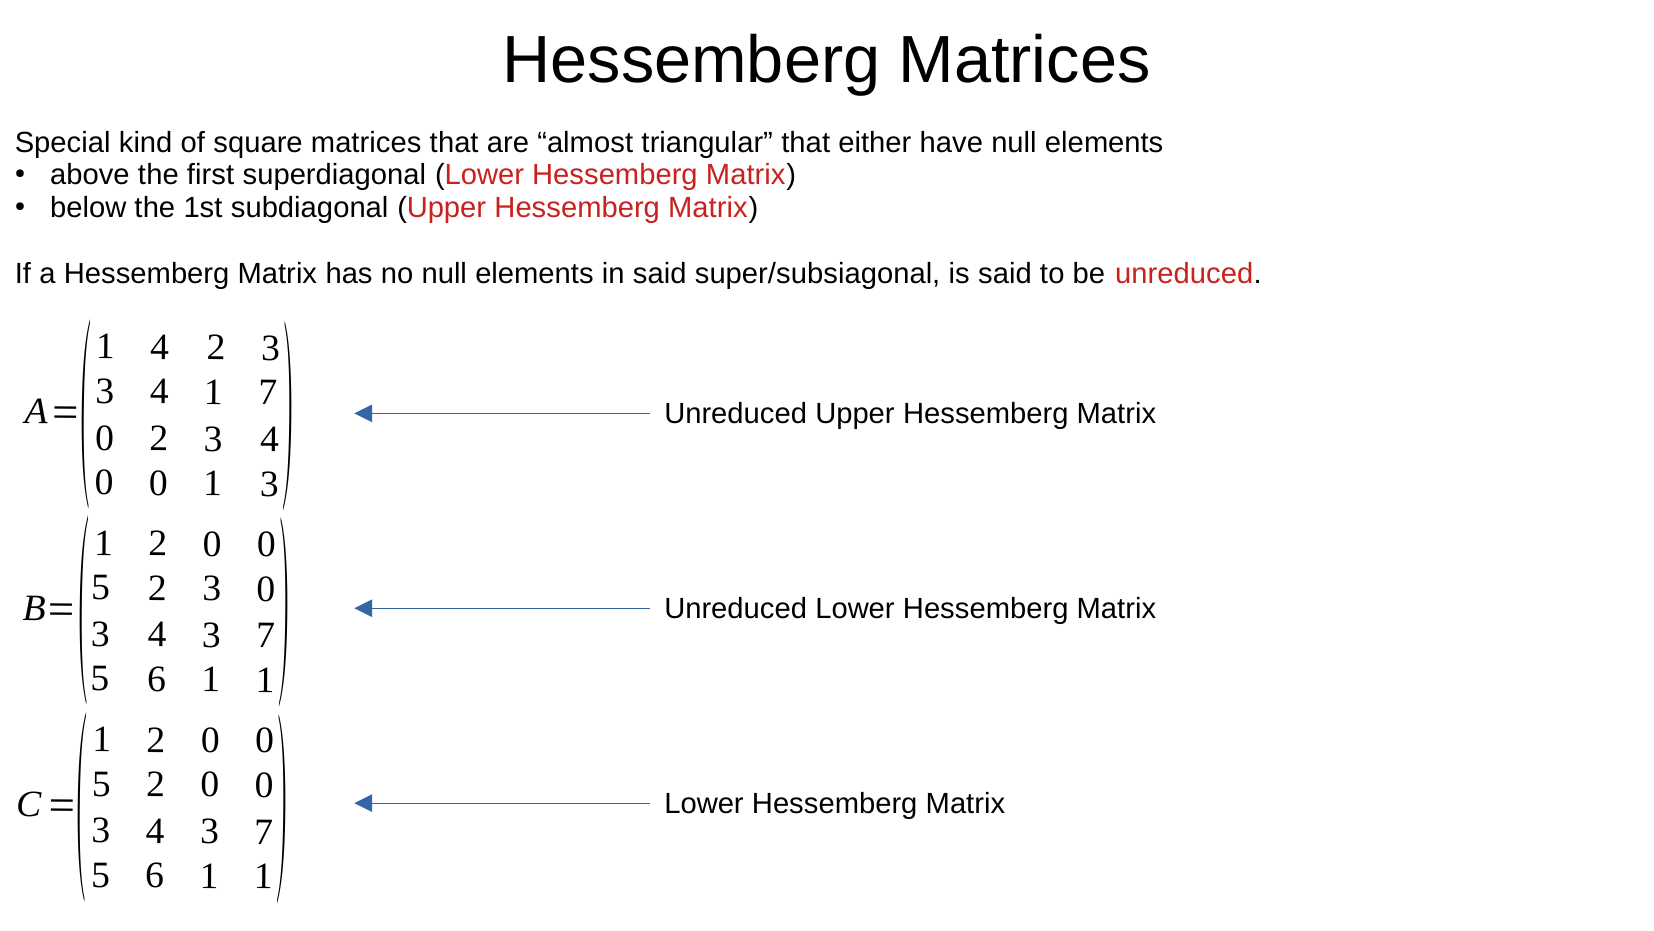

# Hessemberg Matrices
Special kind of square matrices that are “almost triangular” that either have null elements
above the first superdiagonal (Lower Hessemberg Matrix)
below the 1st subdiagonal (Upper Hessemberg Matrix)
If a Hessemberg Matrix has no null elements in said super/subsiagonal, is said to be unreduced.
Unreduced Upper Hessemberg Matrix
Unreduced Lower Hessemberg Matrix
Lower Hessemberg Matrix